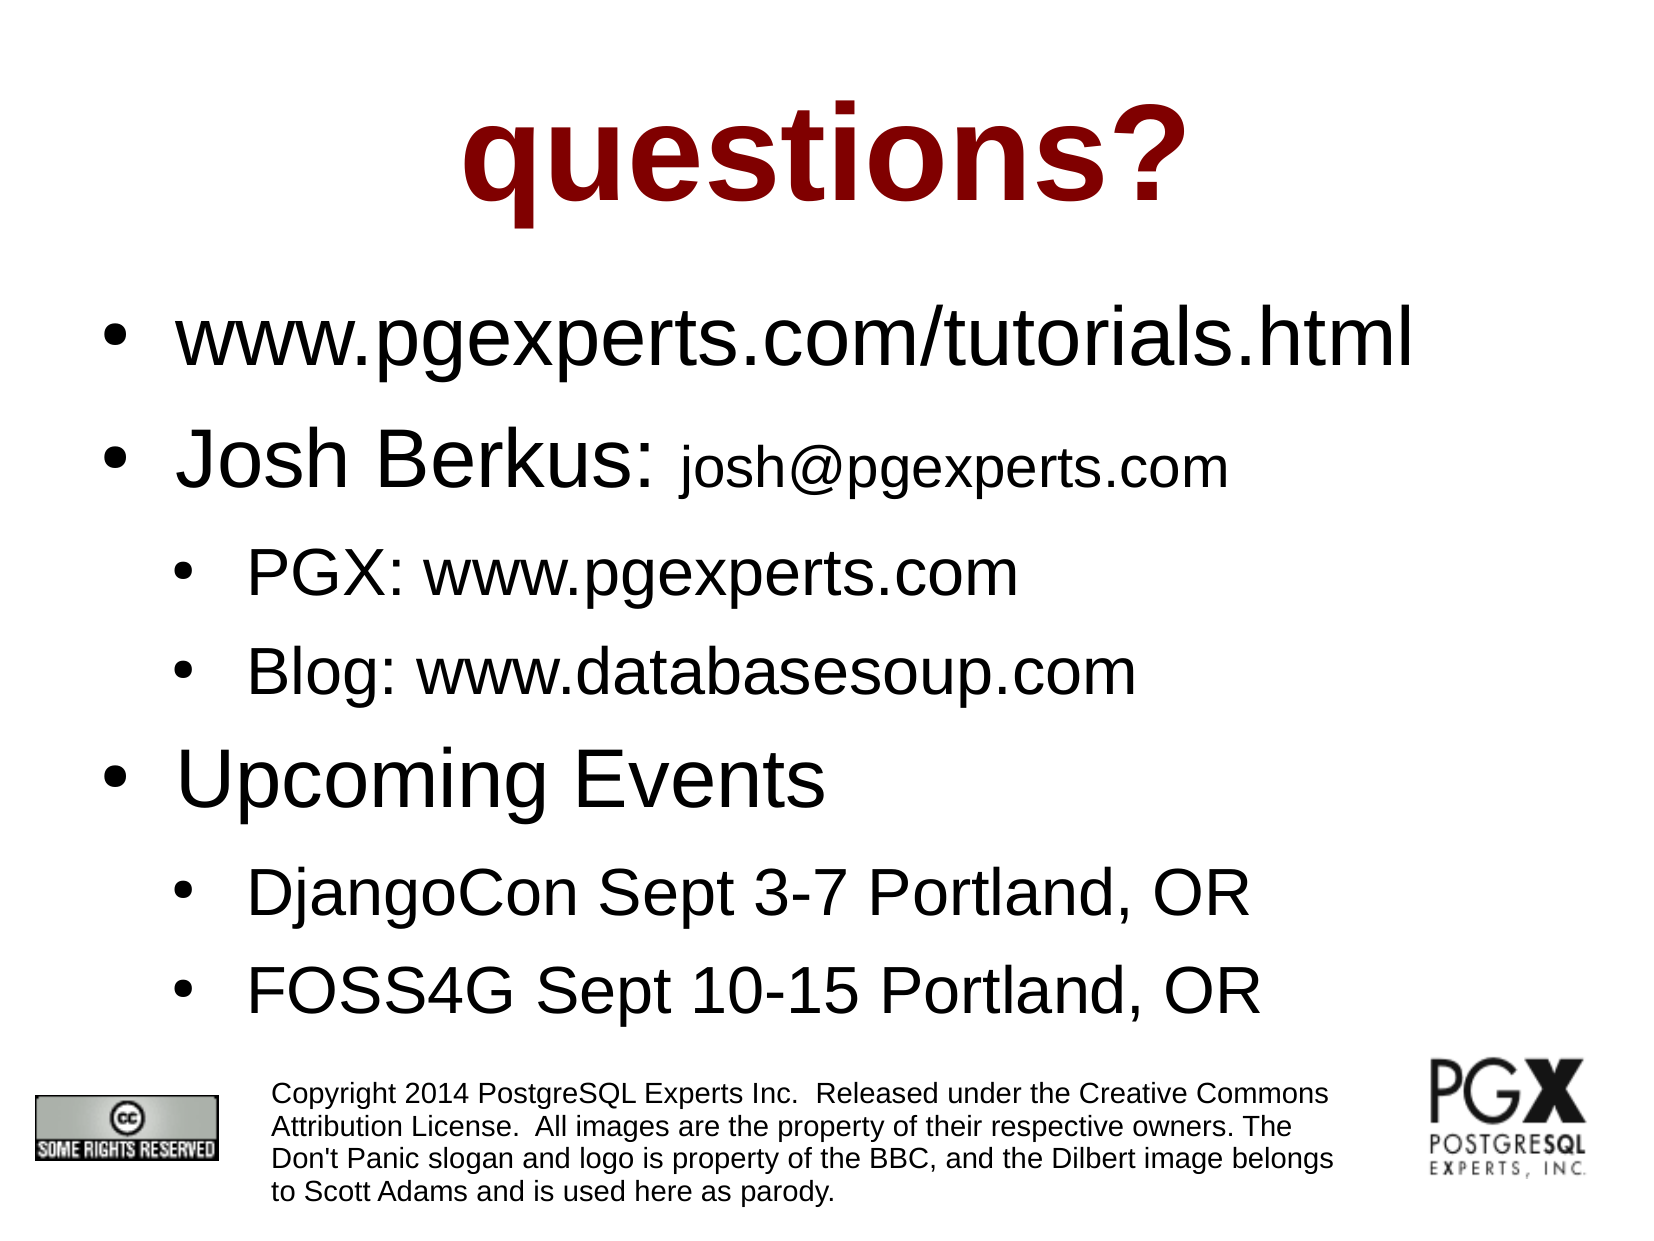

# questions?
www.pgexperts.com/tutorials.html
Josh Berkus: josh@pgexperts.com
PGX: www.pgexperts.com
Blog: www.databasesoup.com
Upcoming Events
DjangoCon Sept 3-7 Portland, OR
FOSS4G Sept 10-15 Portland, OR
Copyright 2014 PostgreSQL Experts Inc. Released under the Creative Commons Attribution License. All images are the property of their respective owners. The Don't Panic slogan and logo is property of the BBC, and the Dilbert image belongs to Scott Adams and is used here as parody.